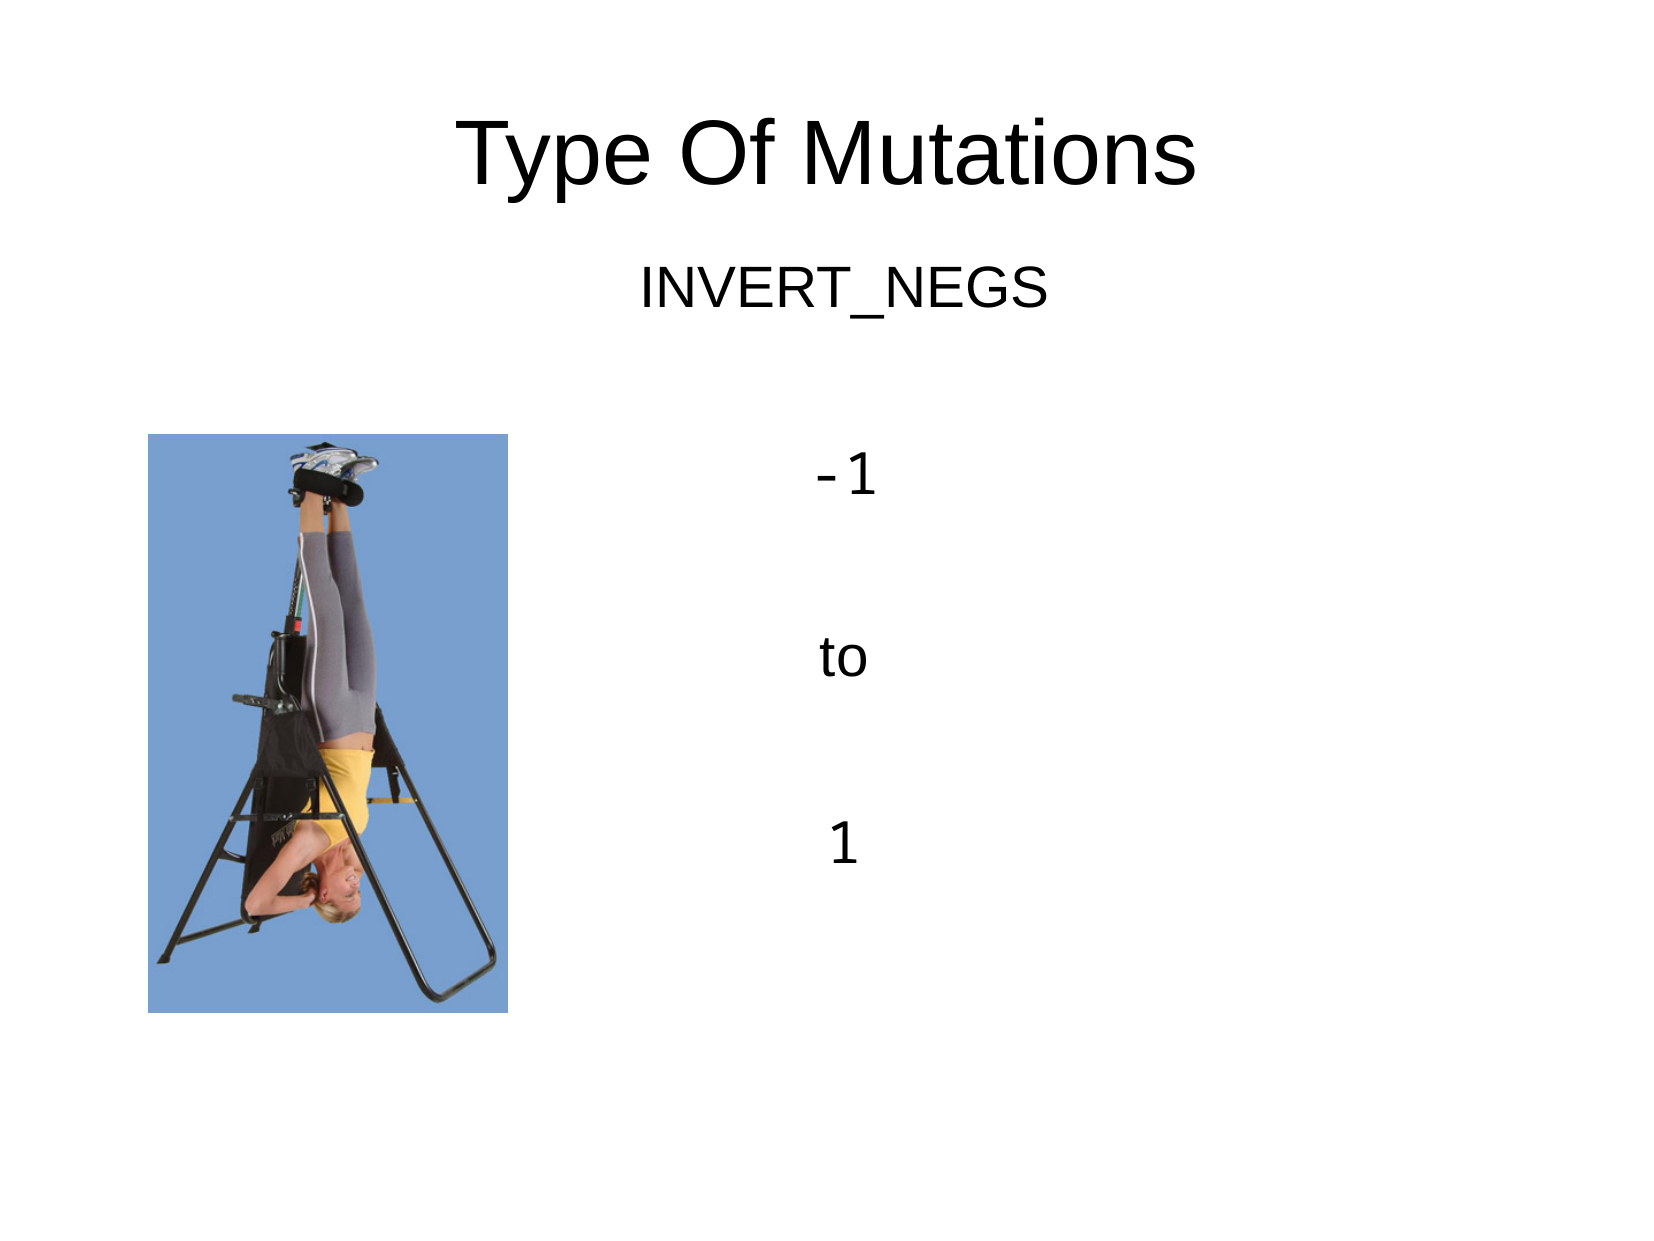

# Type Of Mutations
INVERT_NEGS
-1
to
1